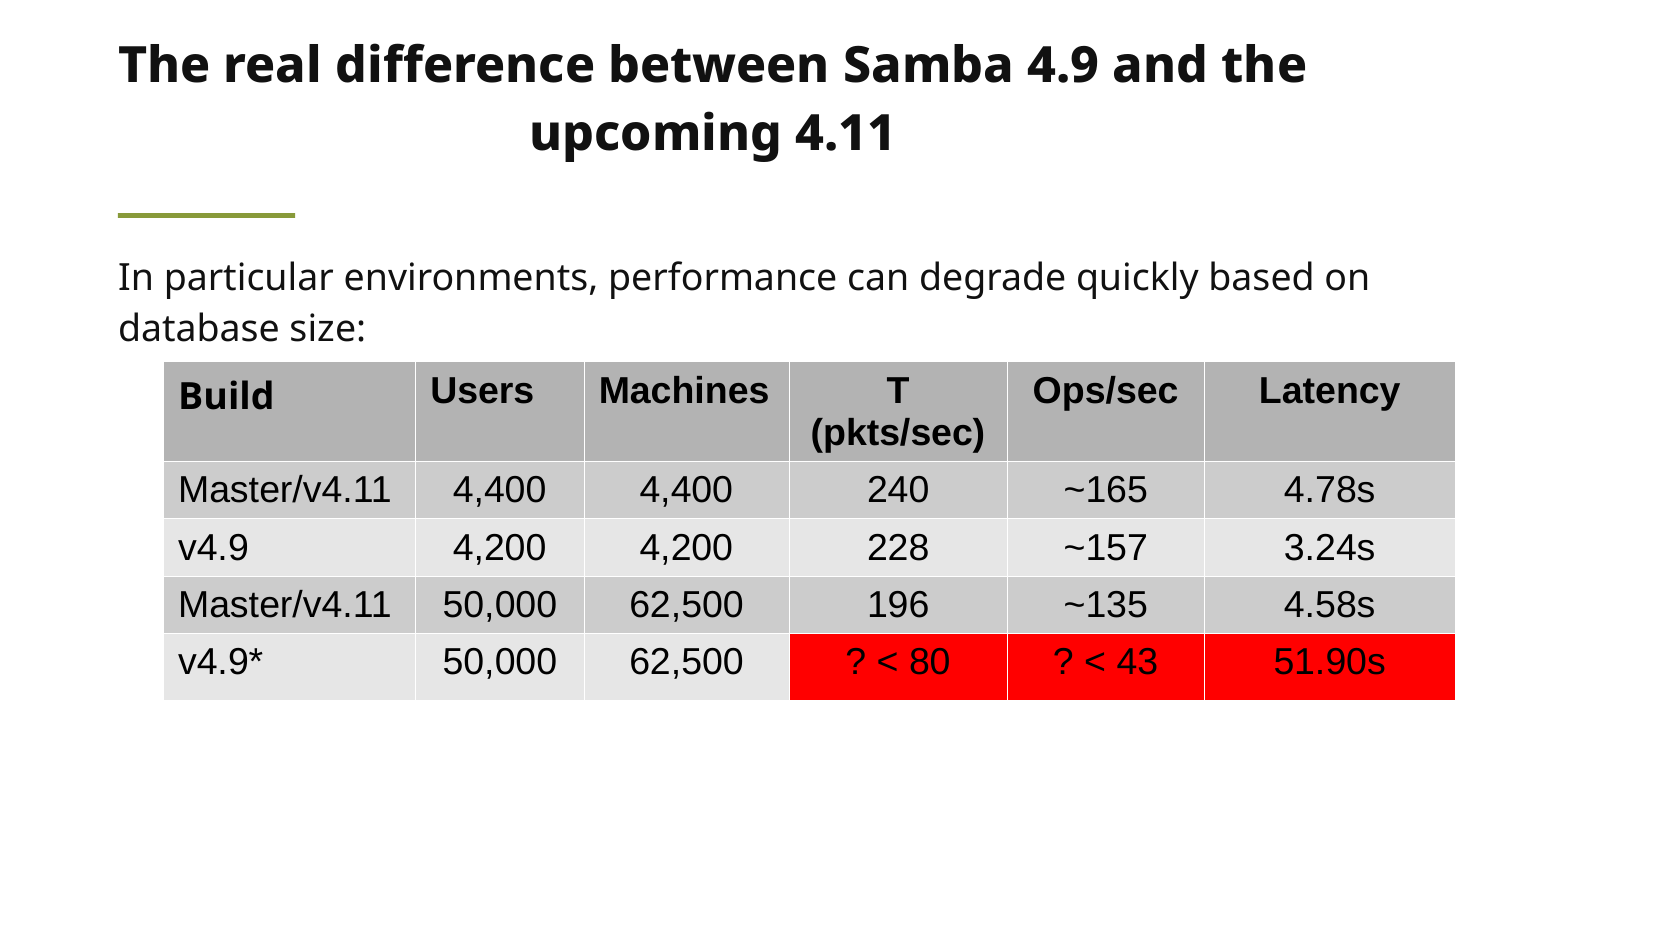

# The real difference between Samba 4.9 and the upcoming 4.11
In particular environments, performance can degrade quickly based on database size:
| Build | Users | Machines | T (pkts/sec) | Ops/sec | Latency |
| --- | --- | --- | --- | --- | --- |
| Master/v4.11 | 4,400 | 4,400 | 240 | ~165 | 4.78s |
| v4.9 | 4,200 | 4,200 | 228 | ~157 | 3.24s |
| Master/v4.11 | 50,000 | 62,500 | 196 | ~135 | 4.58s |
| v4.9\* | 50,000 | 62,500 | ? < 80 | ? < 43 | 51.90s |